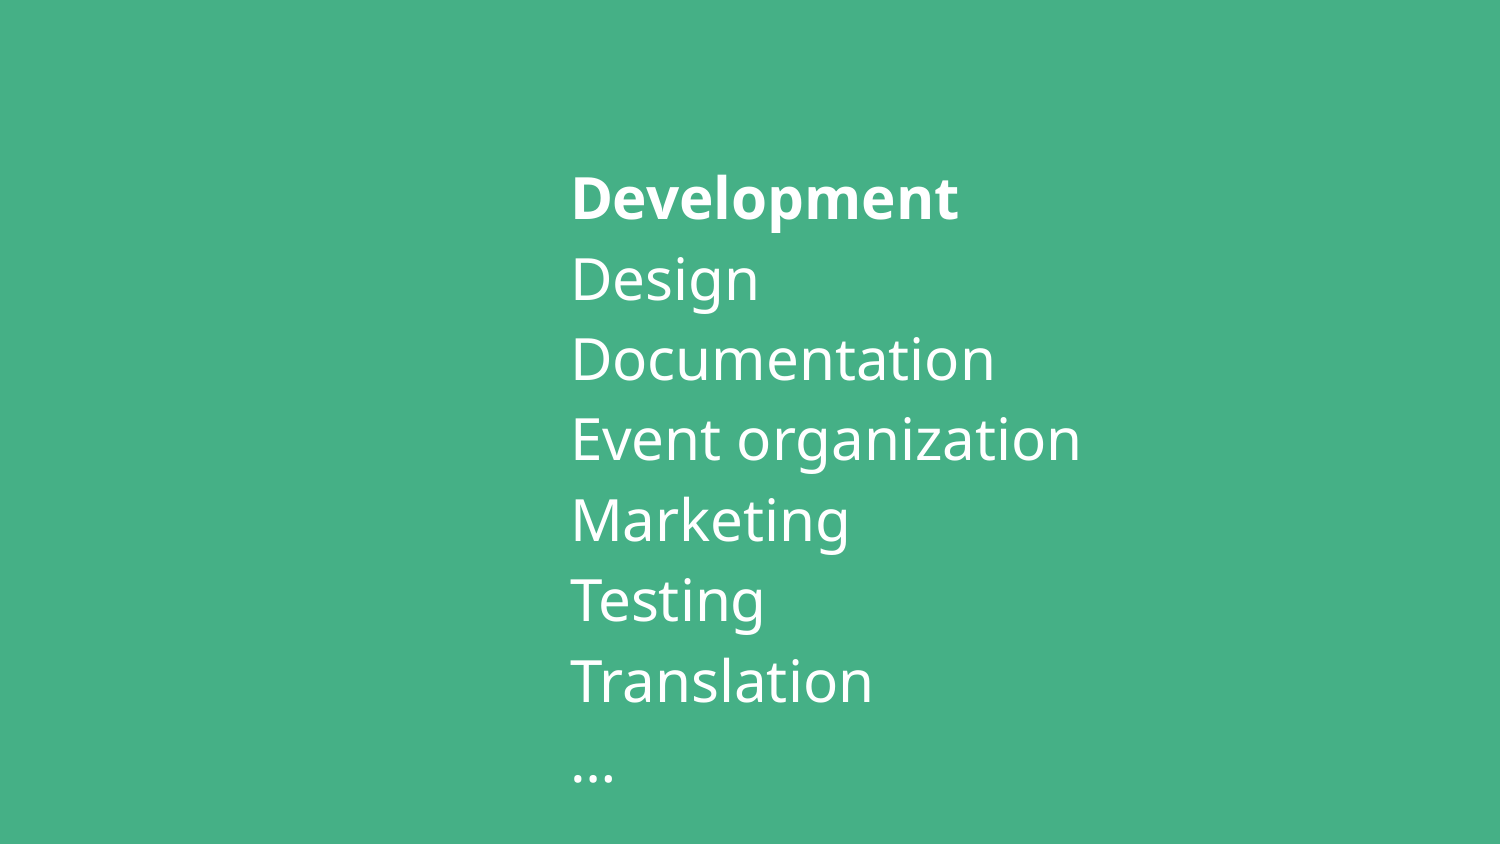

Development
Design
Documentation
Event organization
Marketing
Testing
Translation
…